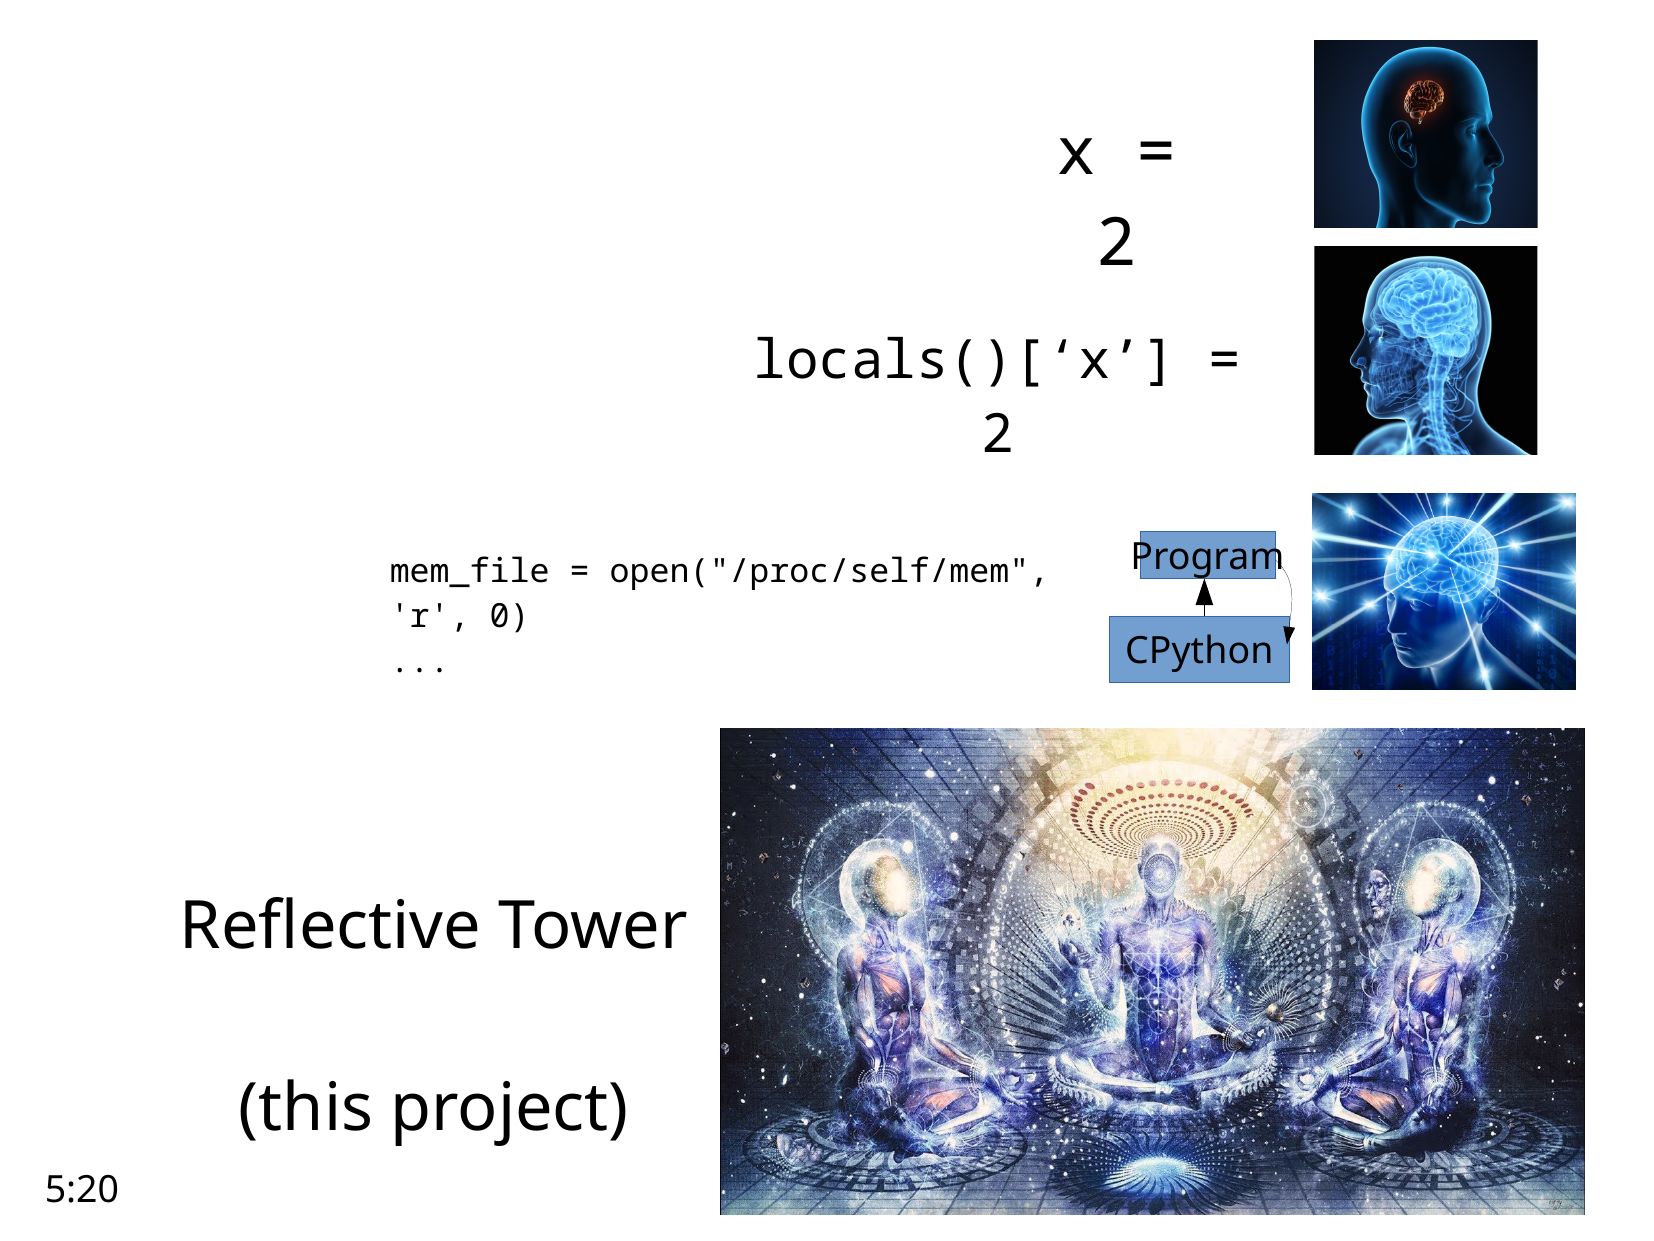

x = 2
locals()[‘x’] = 2
Program
mem_file = open("/proc/self/mem", 'r', 0)
...
CPython
Reflective Tower
(this project)
5:20